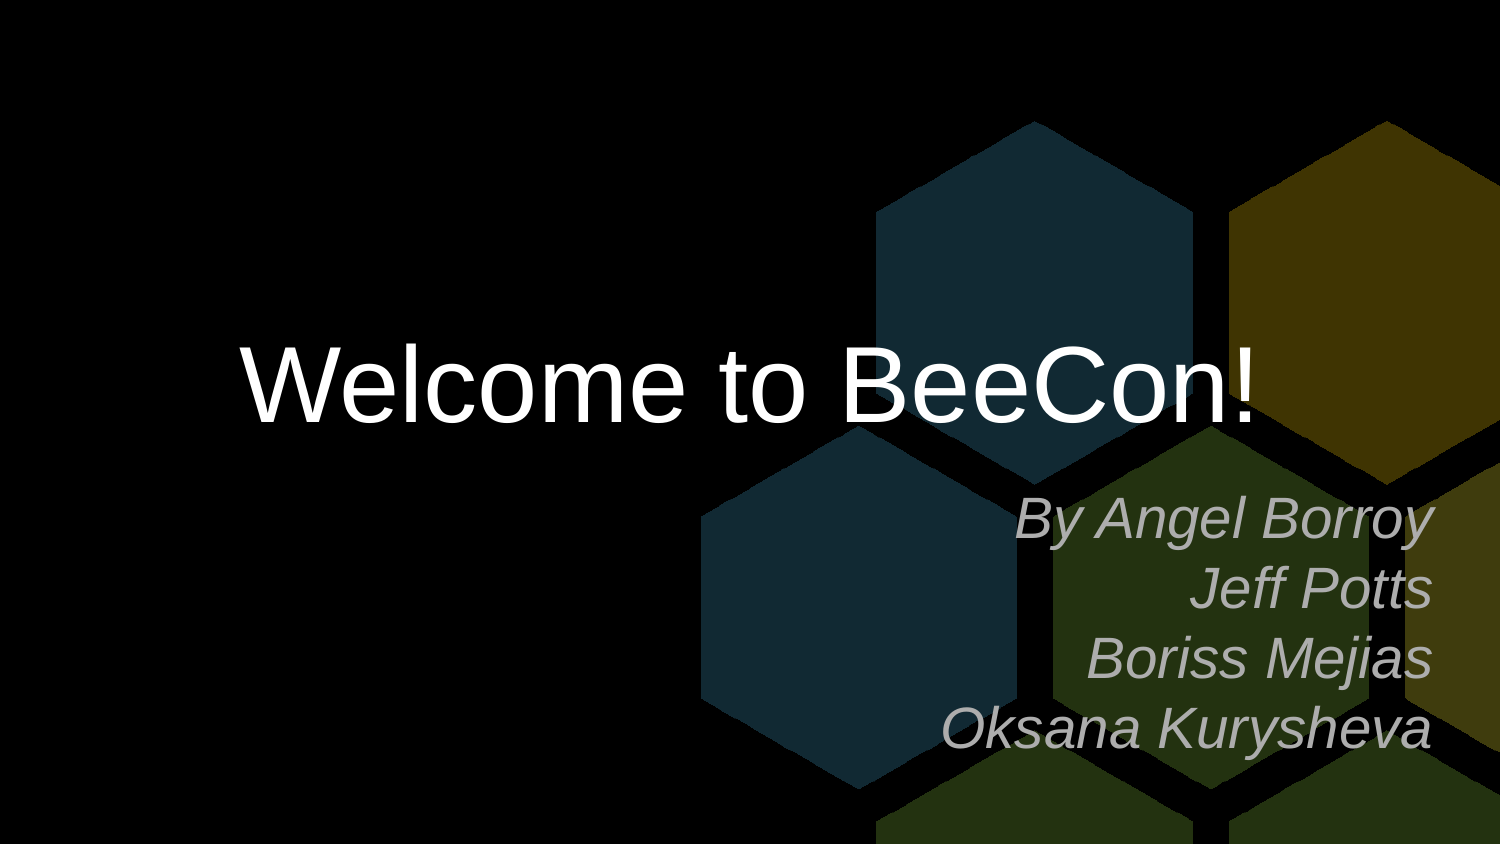

# Welcome to BeeCon!
By Angel Borroy
Jeff Potts
Boriss Mejias
Oksana Kurysheva